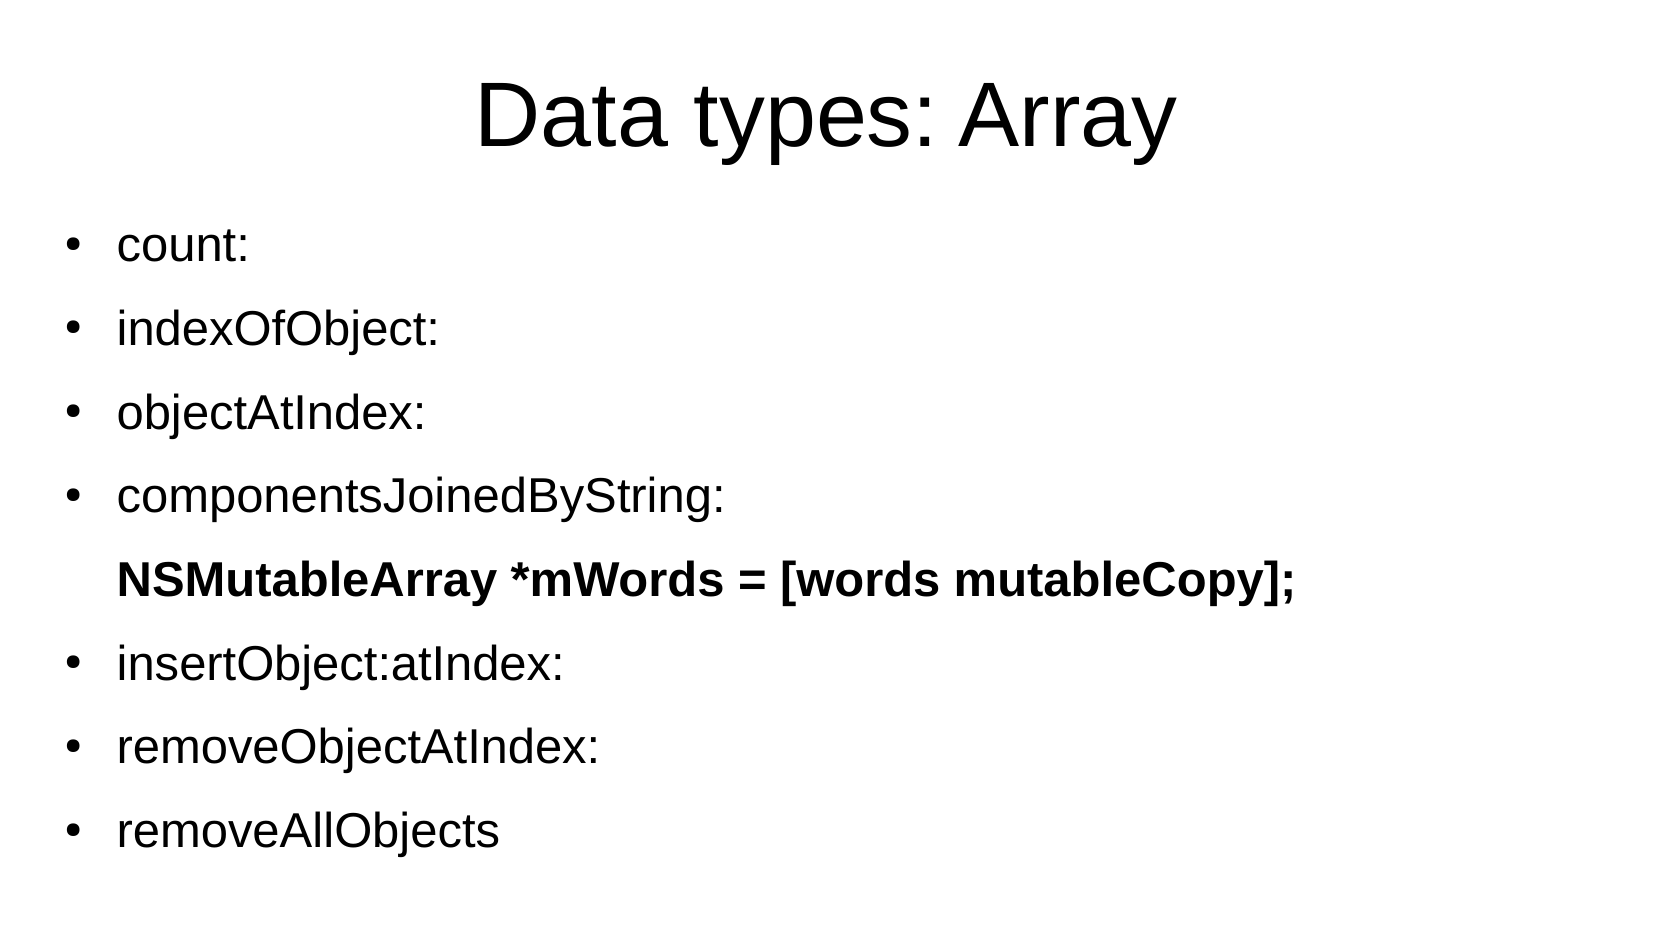

# Data types: Array
count:
indexOfObject:
objectAtIndex:
componentsJoinedByString:
NSMutableArray *mWords = [words mutableCopy];
insertObject:atIndex:
removeObjectAtIndex:
removeAllObjects